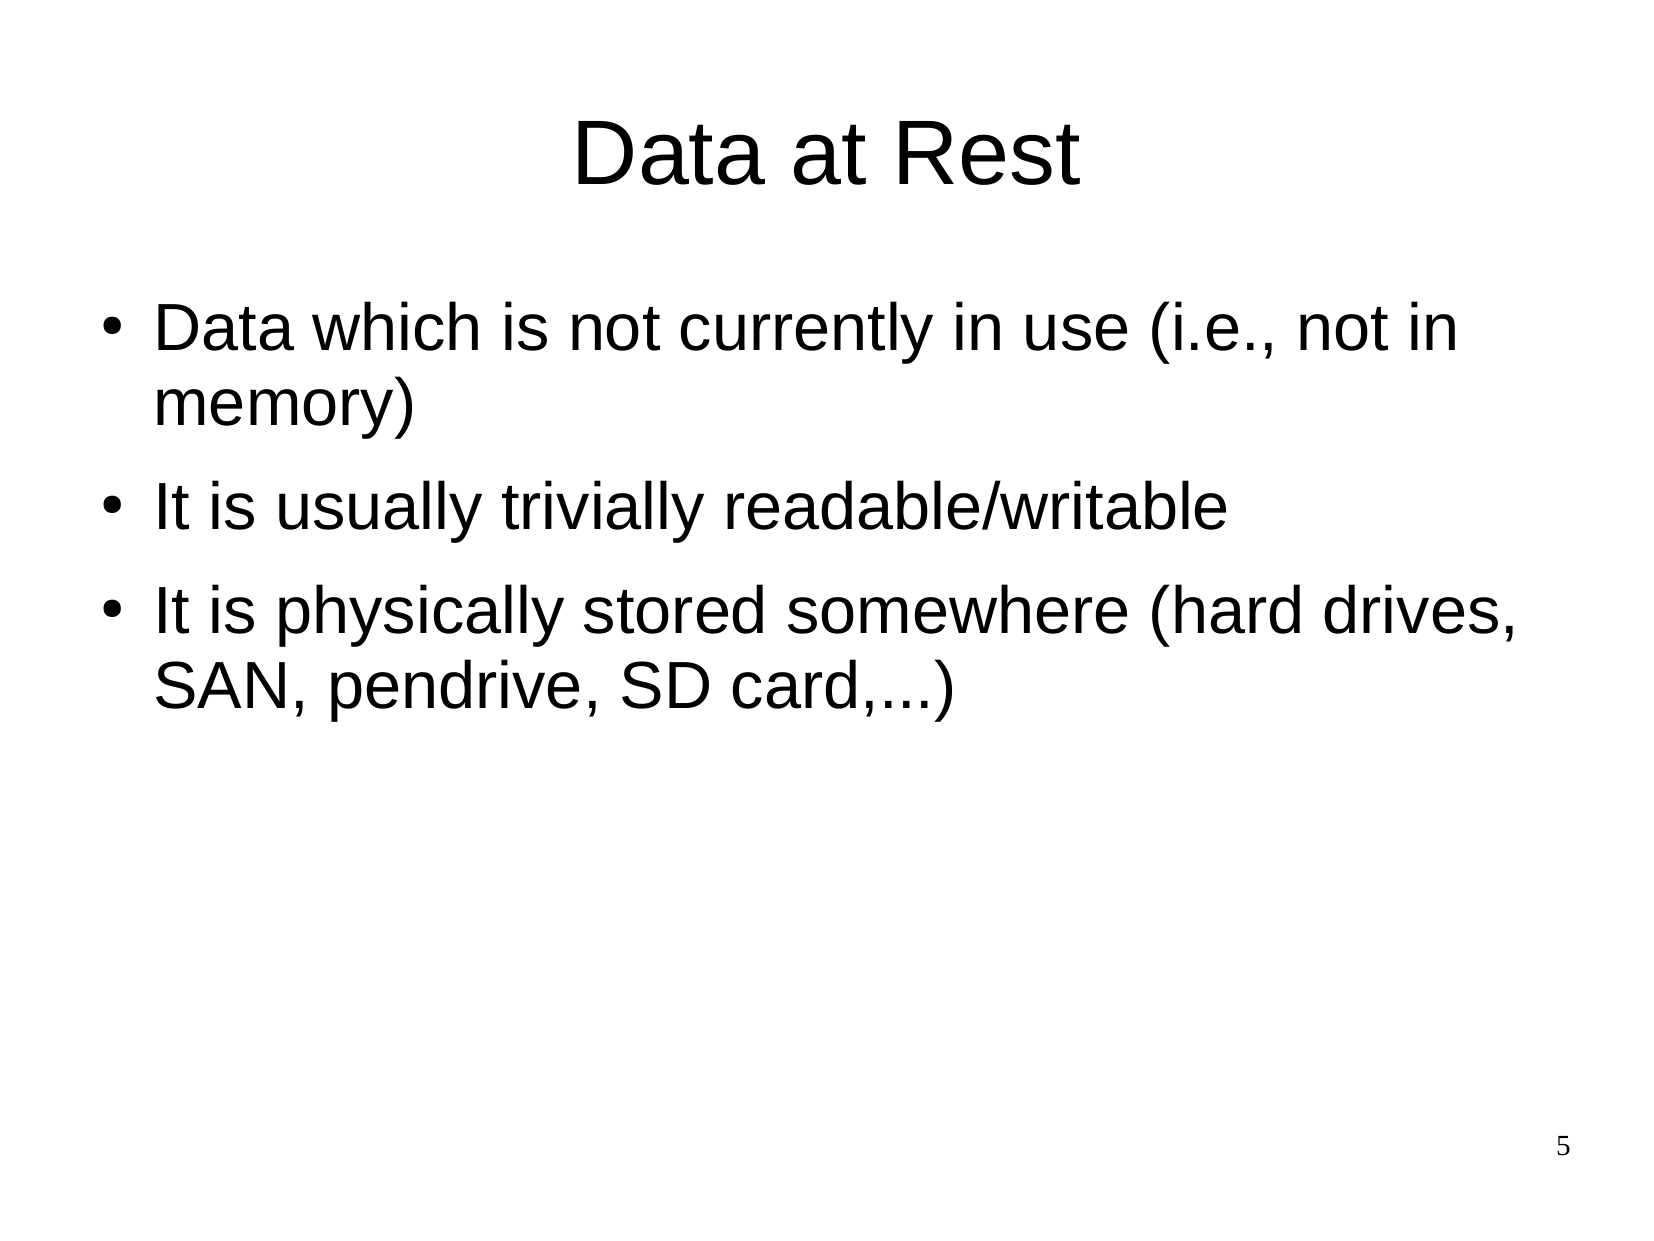

# Data at Rest
Data which is not currently in use (i.e., not in memory)
It is usually trivially readable/writable
It is physically stored somewhere (hard drives, SAN, pendrive, SD card,...)
5